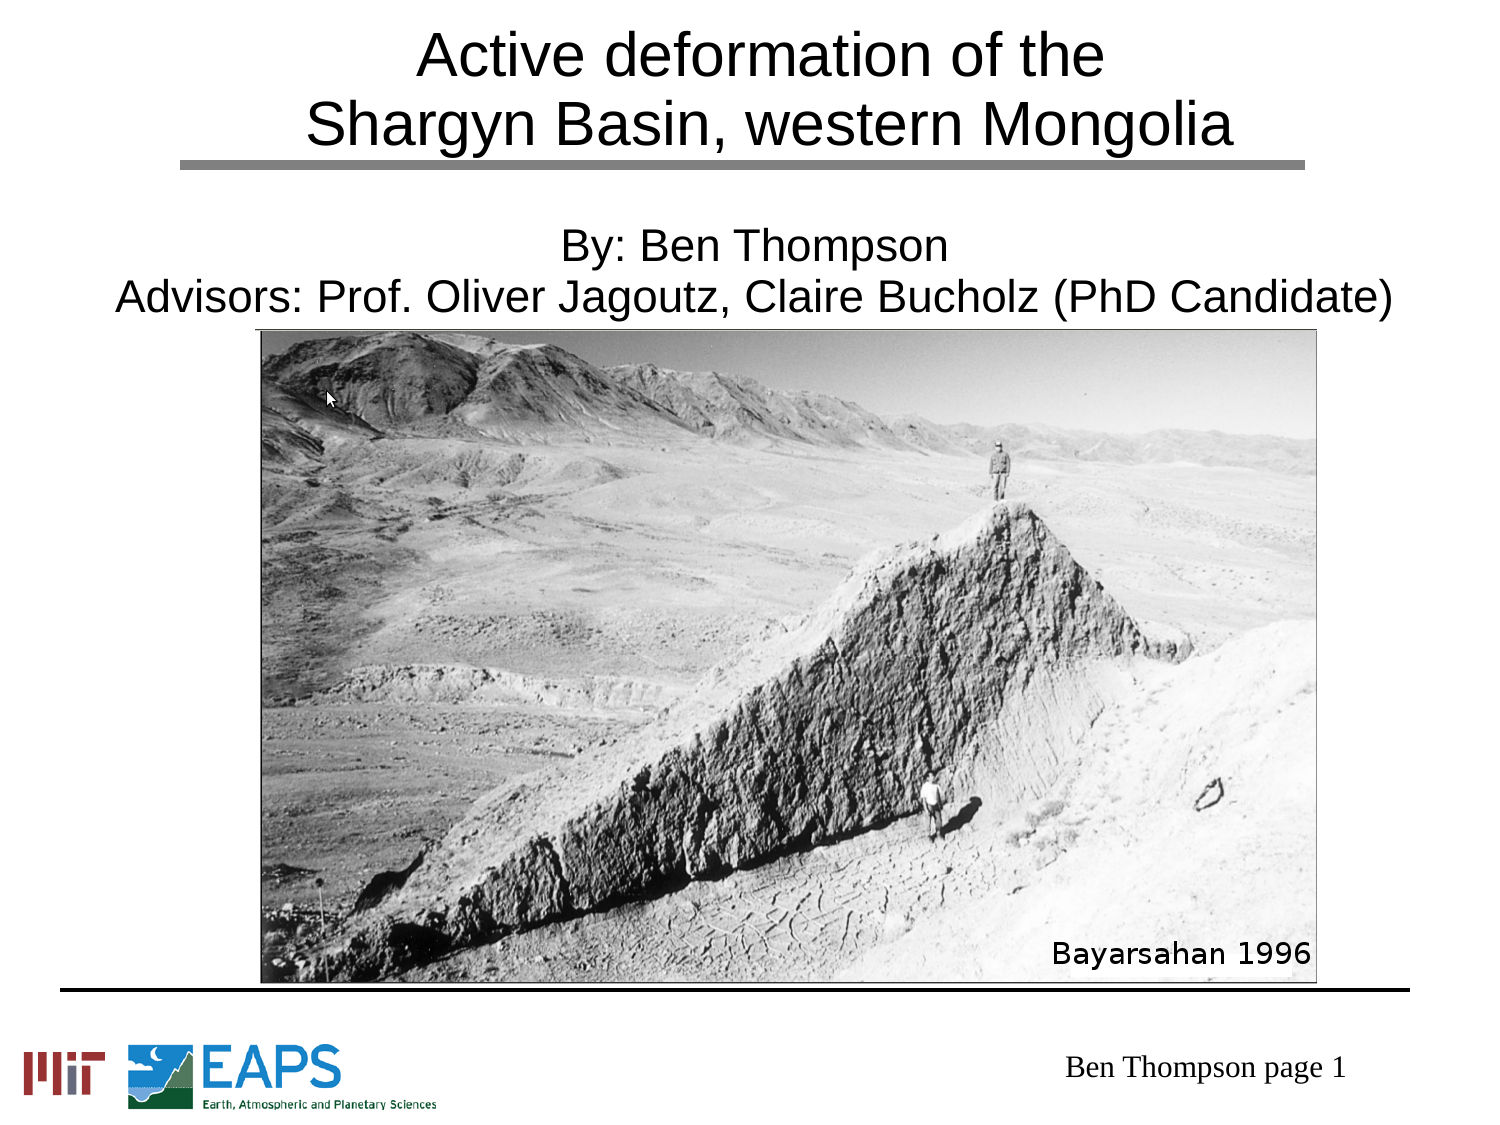

# Active deformation of the Shargyn Basin, western Mongolia
By: Ben Thompson
Advisors: Prof. Oliver Jagoutz, Claire Bucholz (PhD Candidate)
1